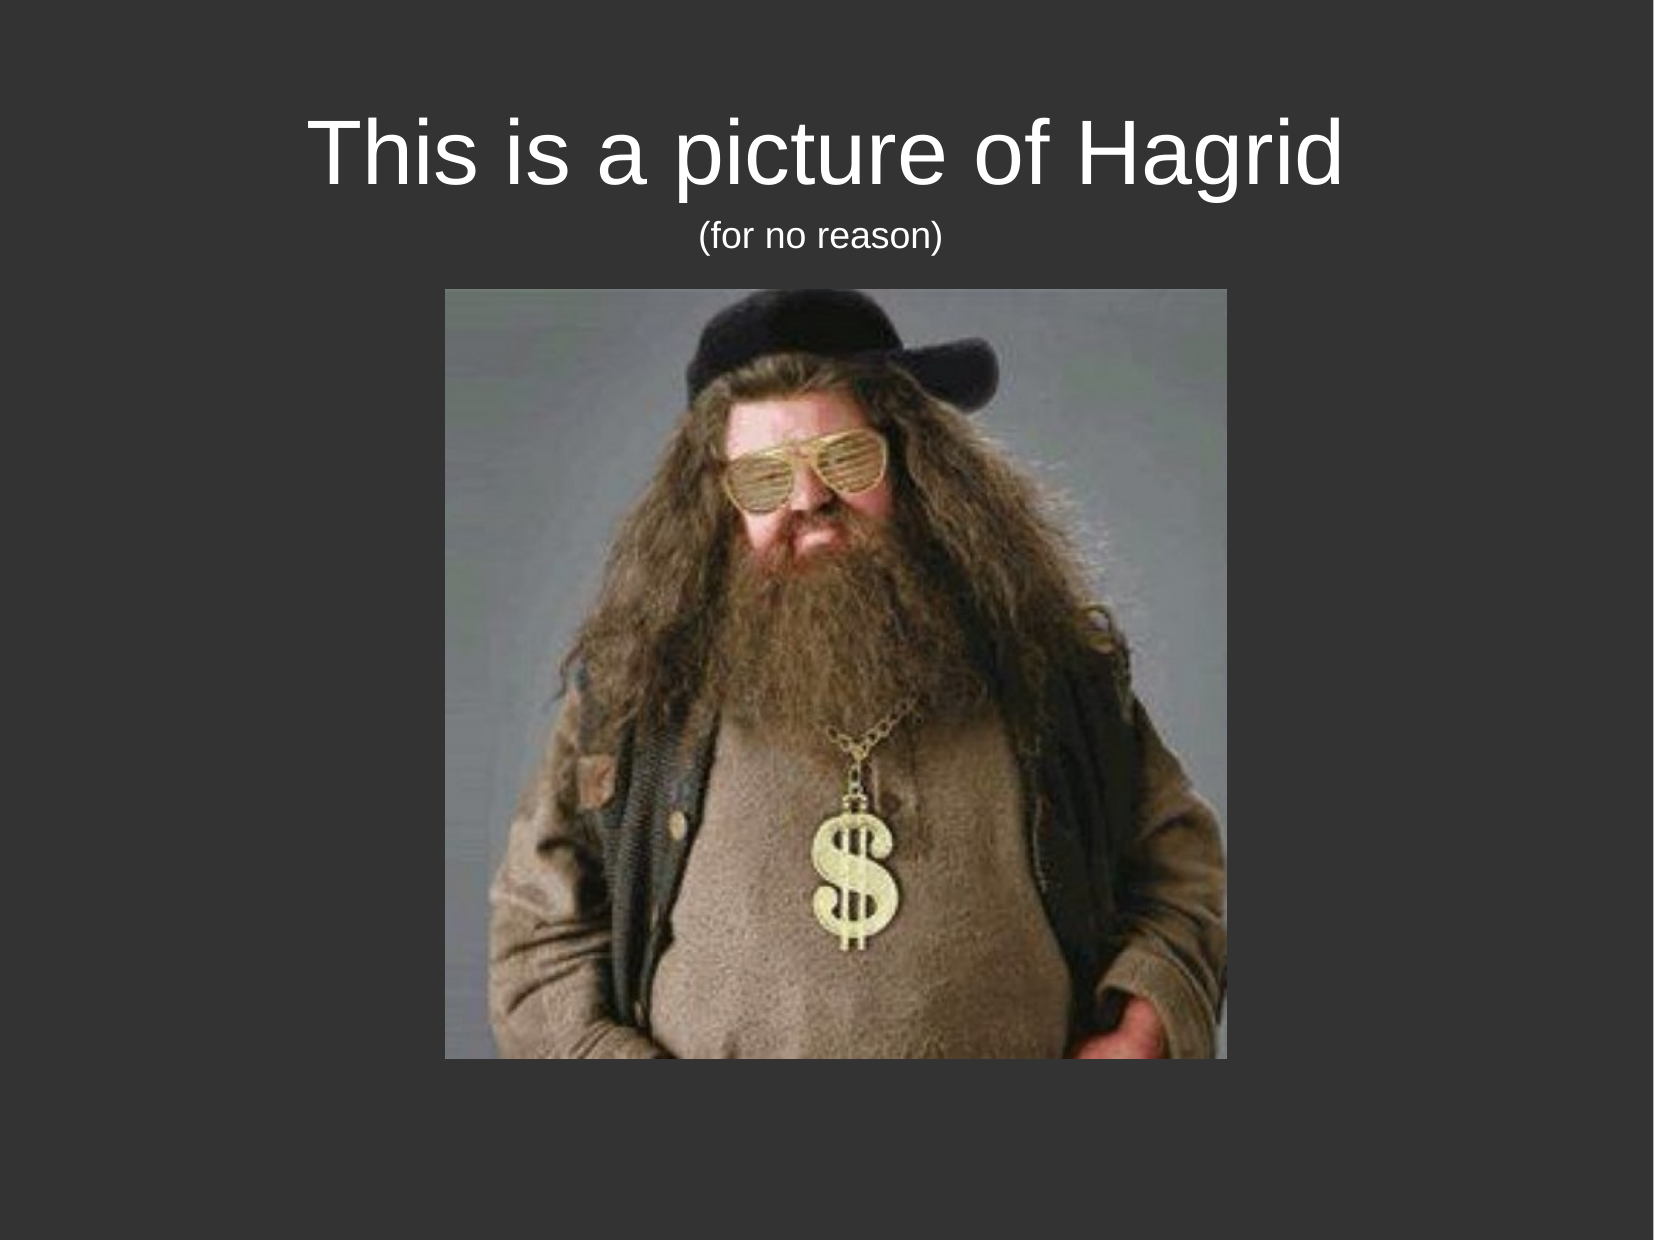

# This is a picture of Hagrid
(for no reason)